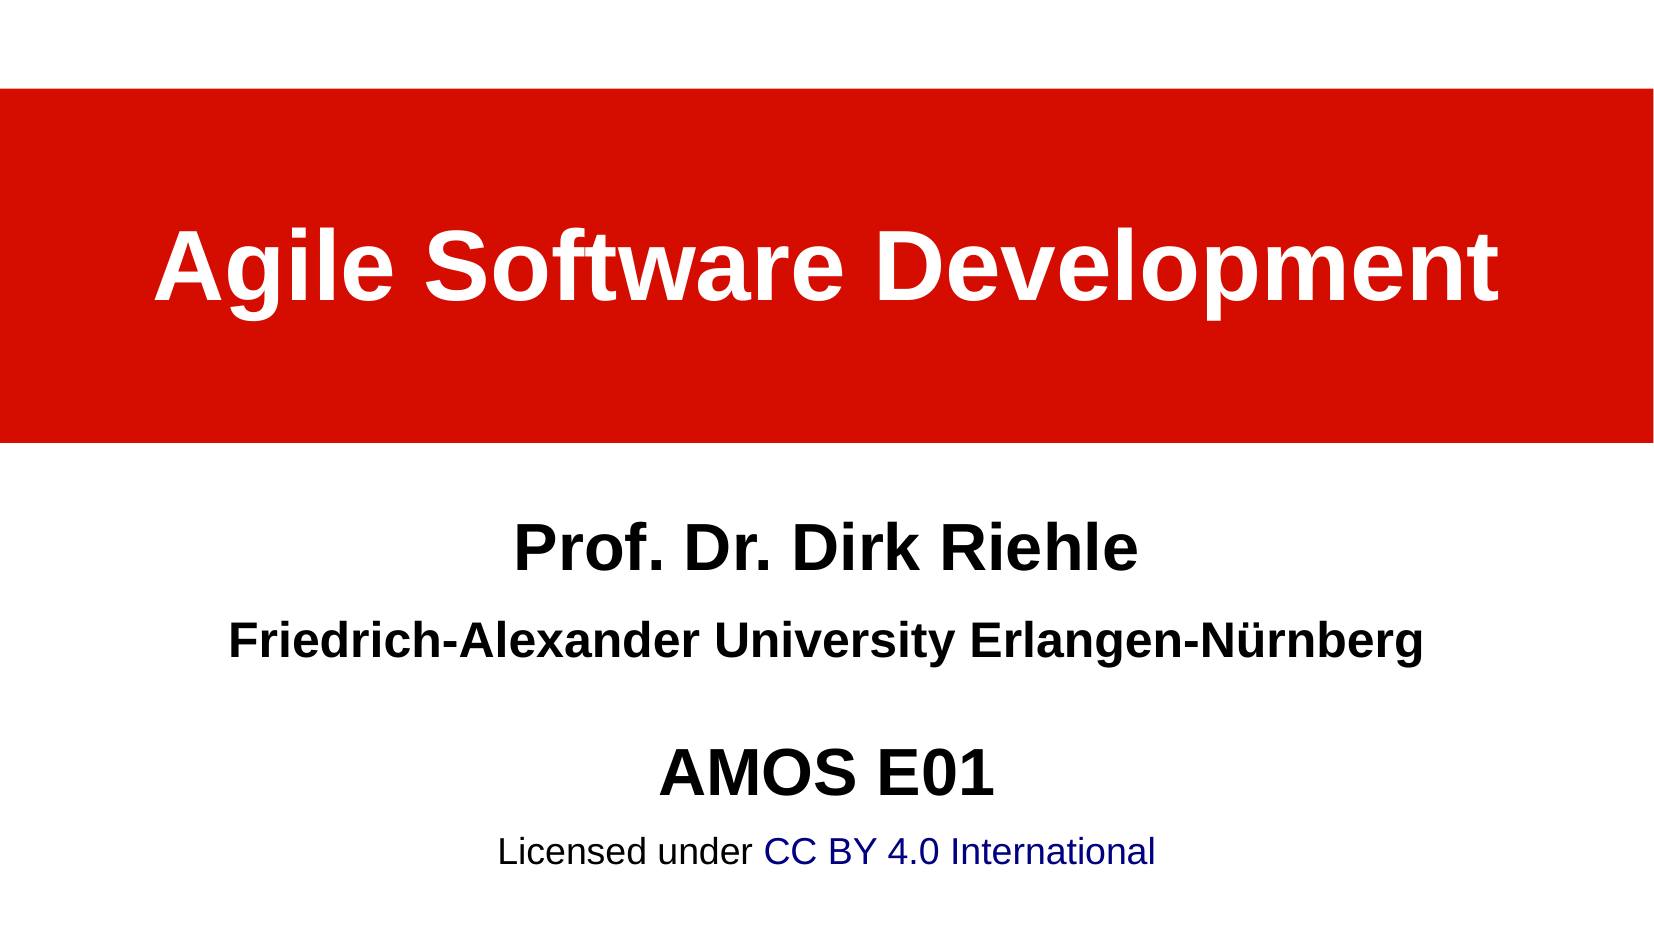

# Agile Software Development
Prof. Dr. Dirk Riehle
Friedrich-Alexander University Erlangen-Nürnberg
AMOS E01
Licensed under CC BY 4.0 International